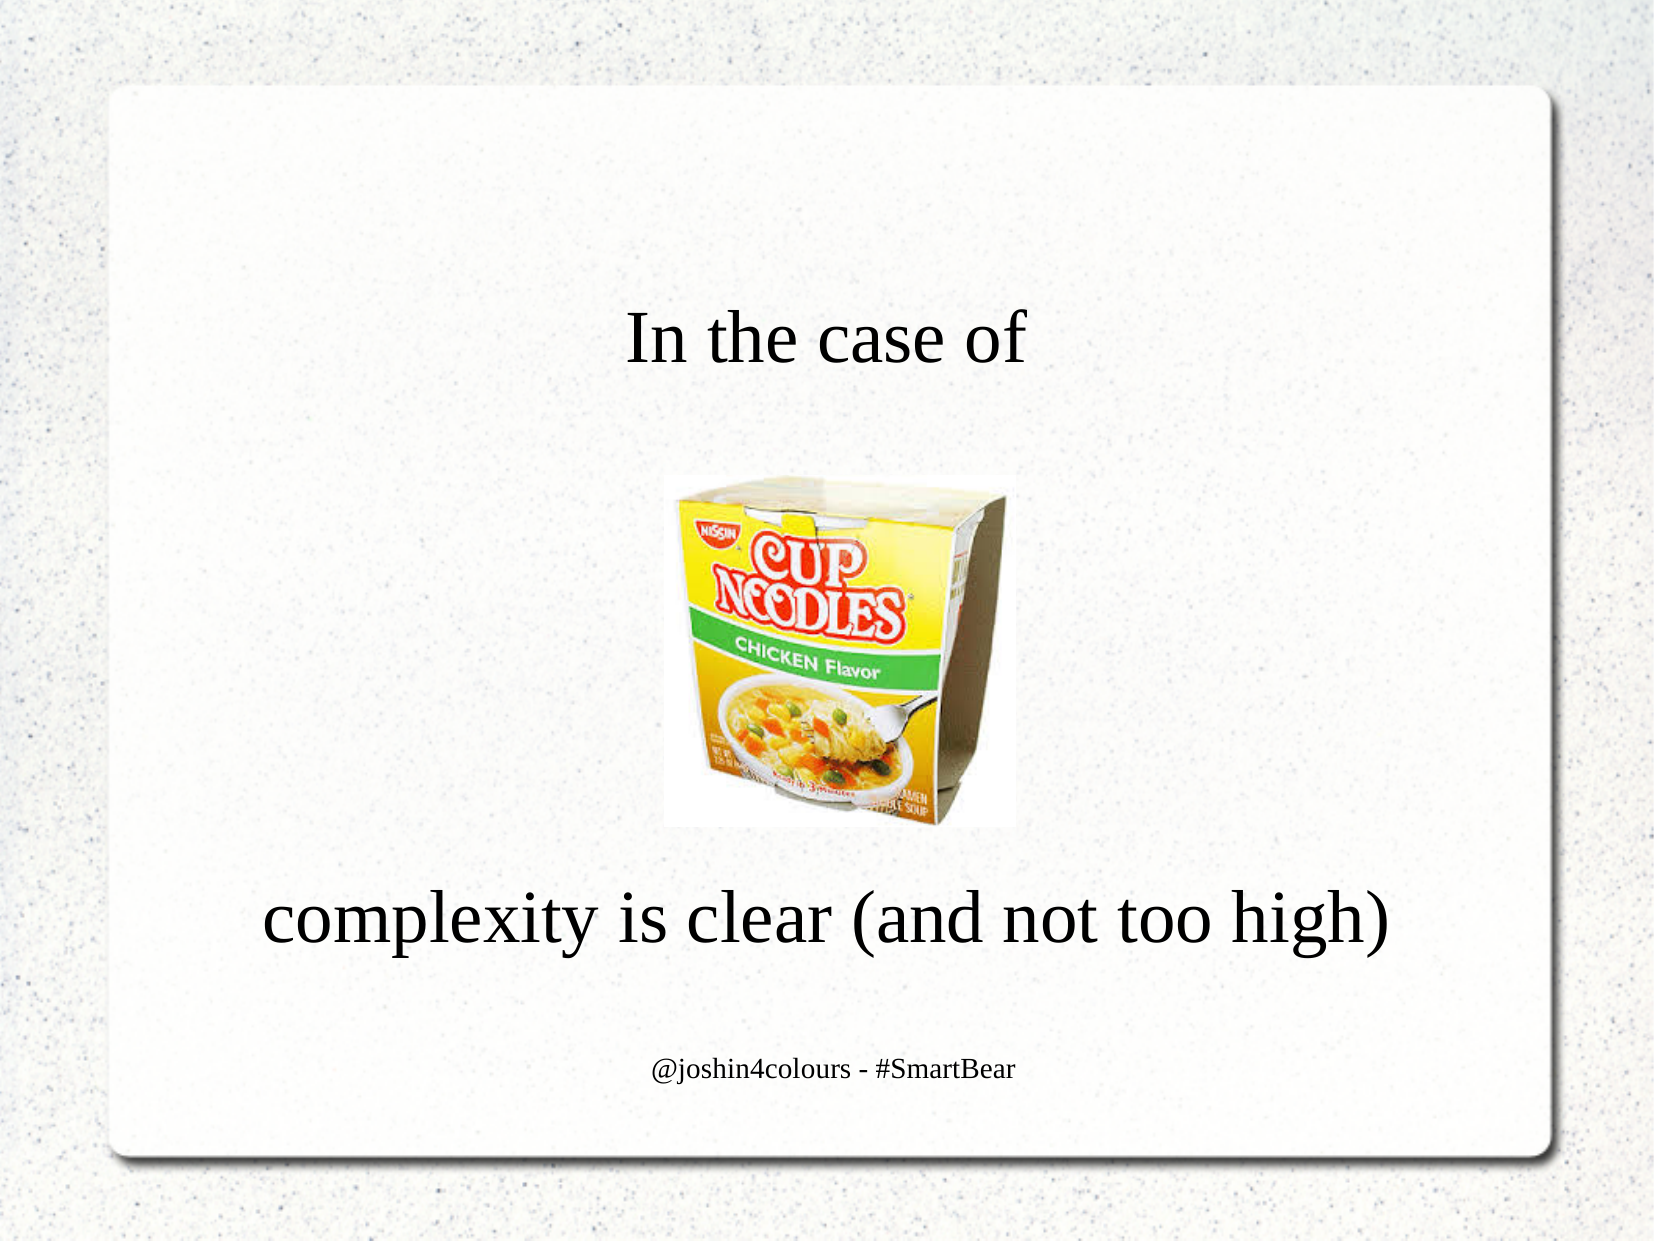

# In the case of
complexity is clear (and not too high)
@joshin4colours - #SmartBear